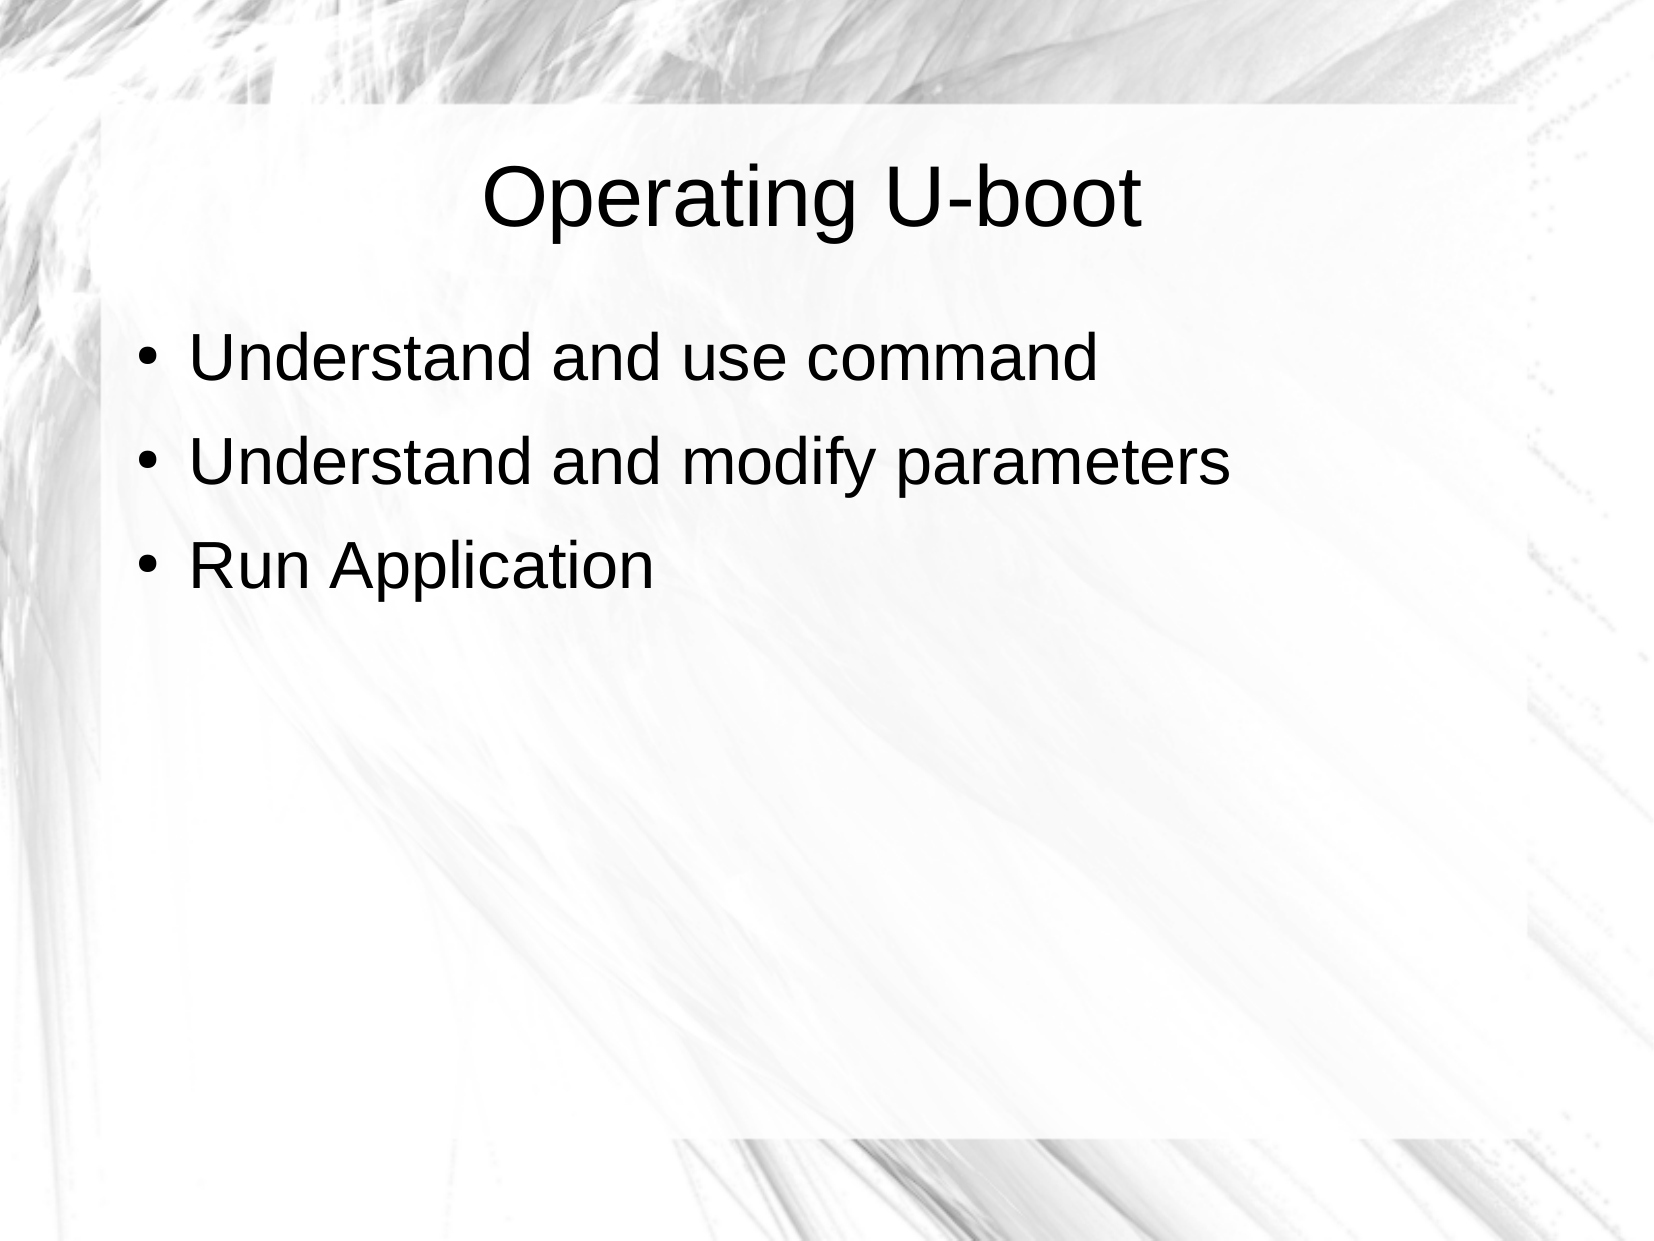

# Operating U-boot
Understand and use command
Understand and modify parameters
Run Application